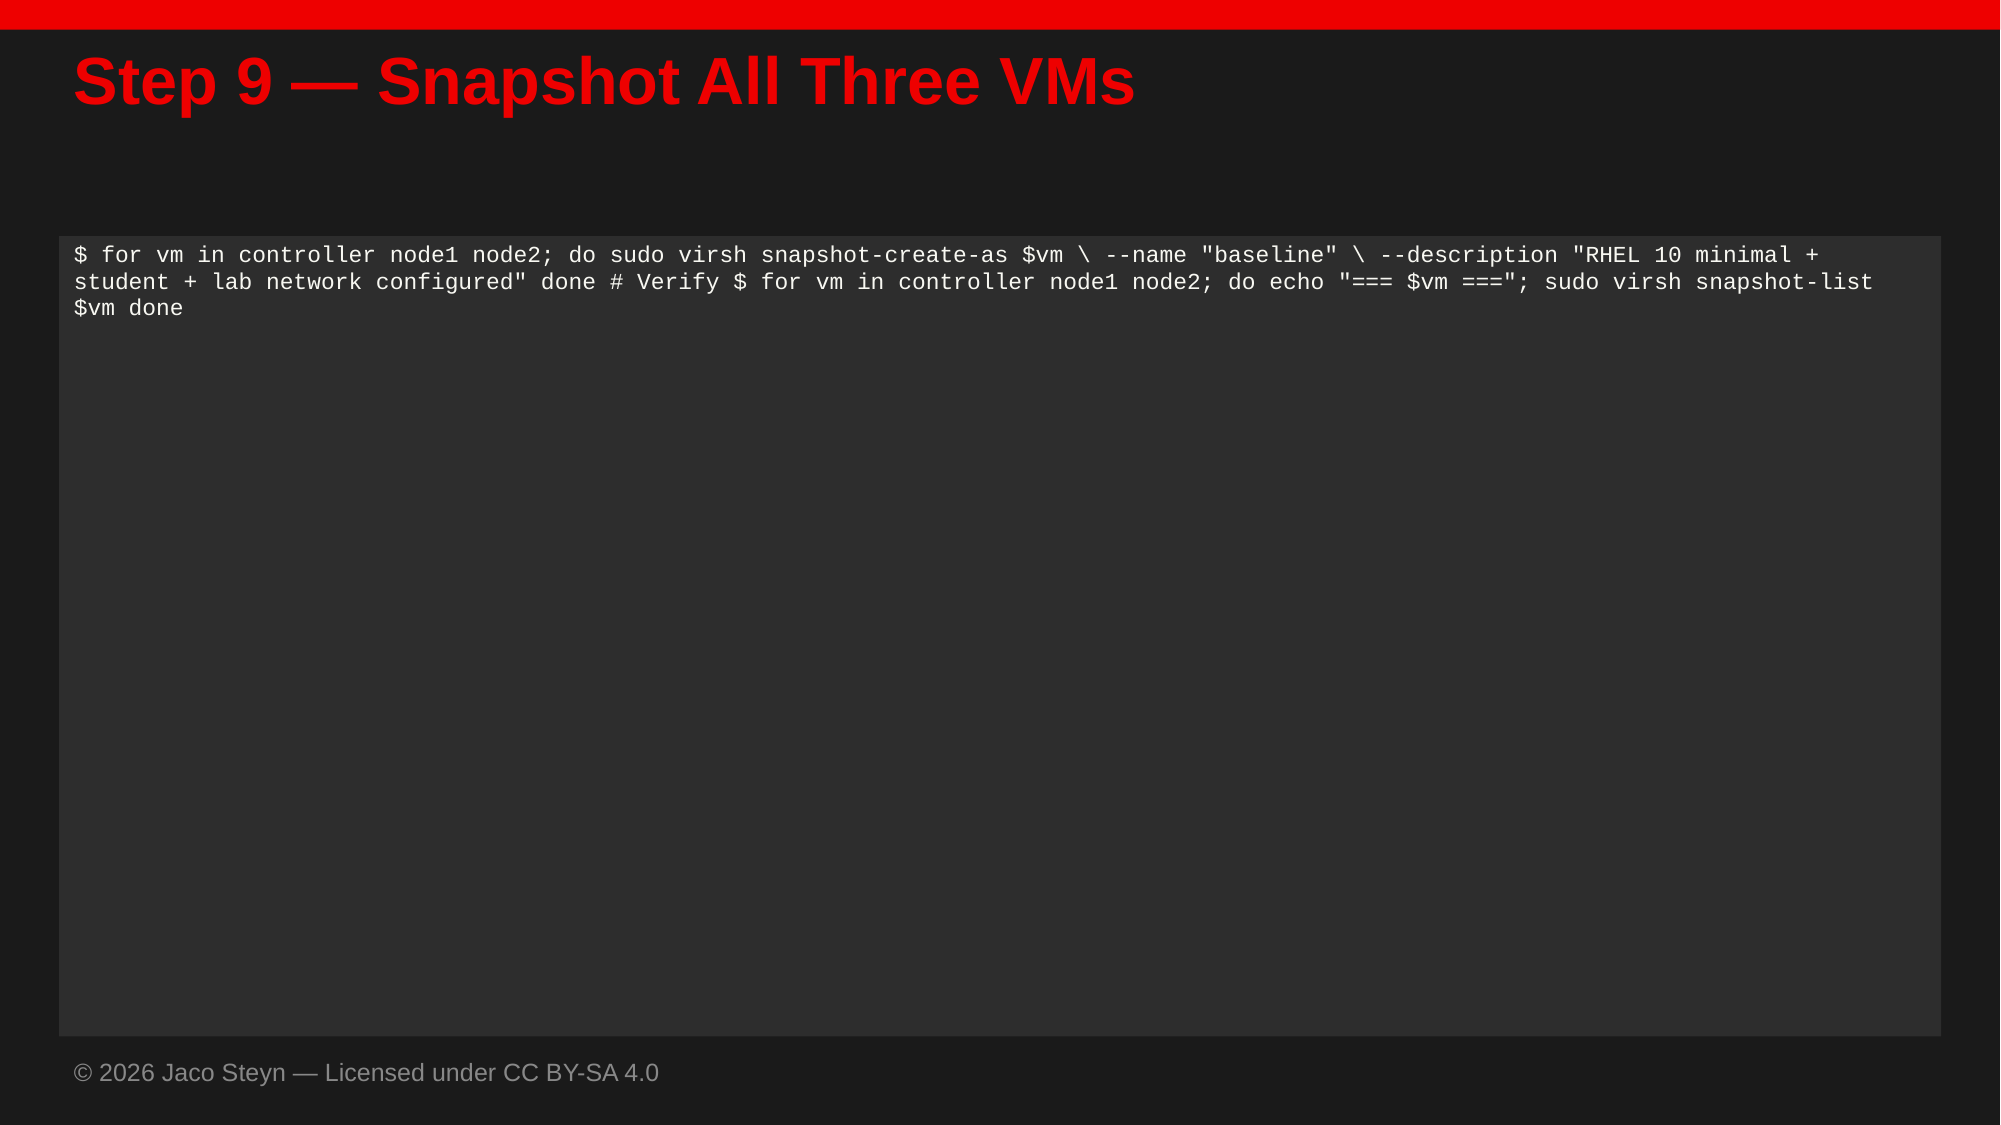

Step 9 — Snapshot All Three VMs
$ for vm in controller node1 node2; do sudo virsh snapshot-create-as $vm \ --name "baseline" \ --description "RHEL 10 minimal + student + lab network configured" done # Verify $ for vm in controller node1 node2; do echo "=== $vm ==="; sudo virsh snapshot-list $vm done
© 2026 Jaco Steyn — Licensed under CC BY-SA 4.0